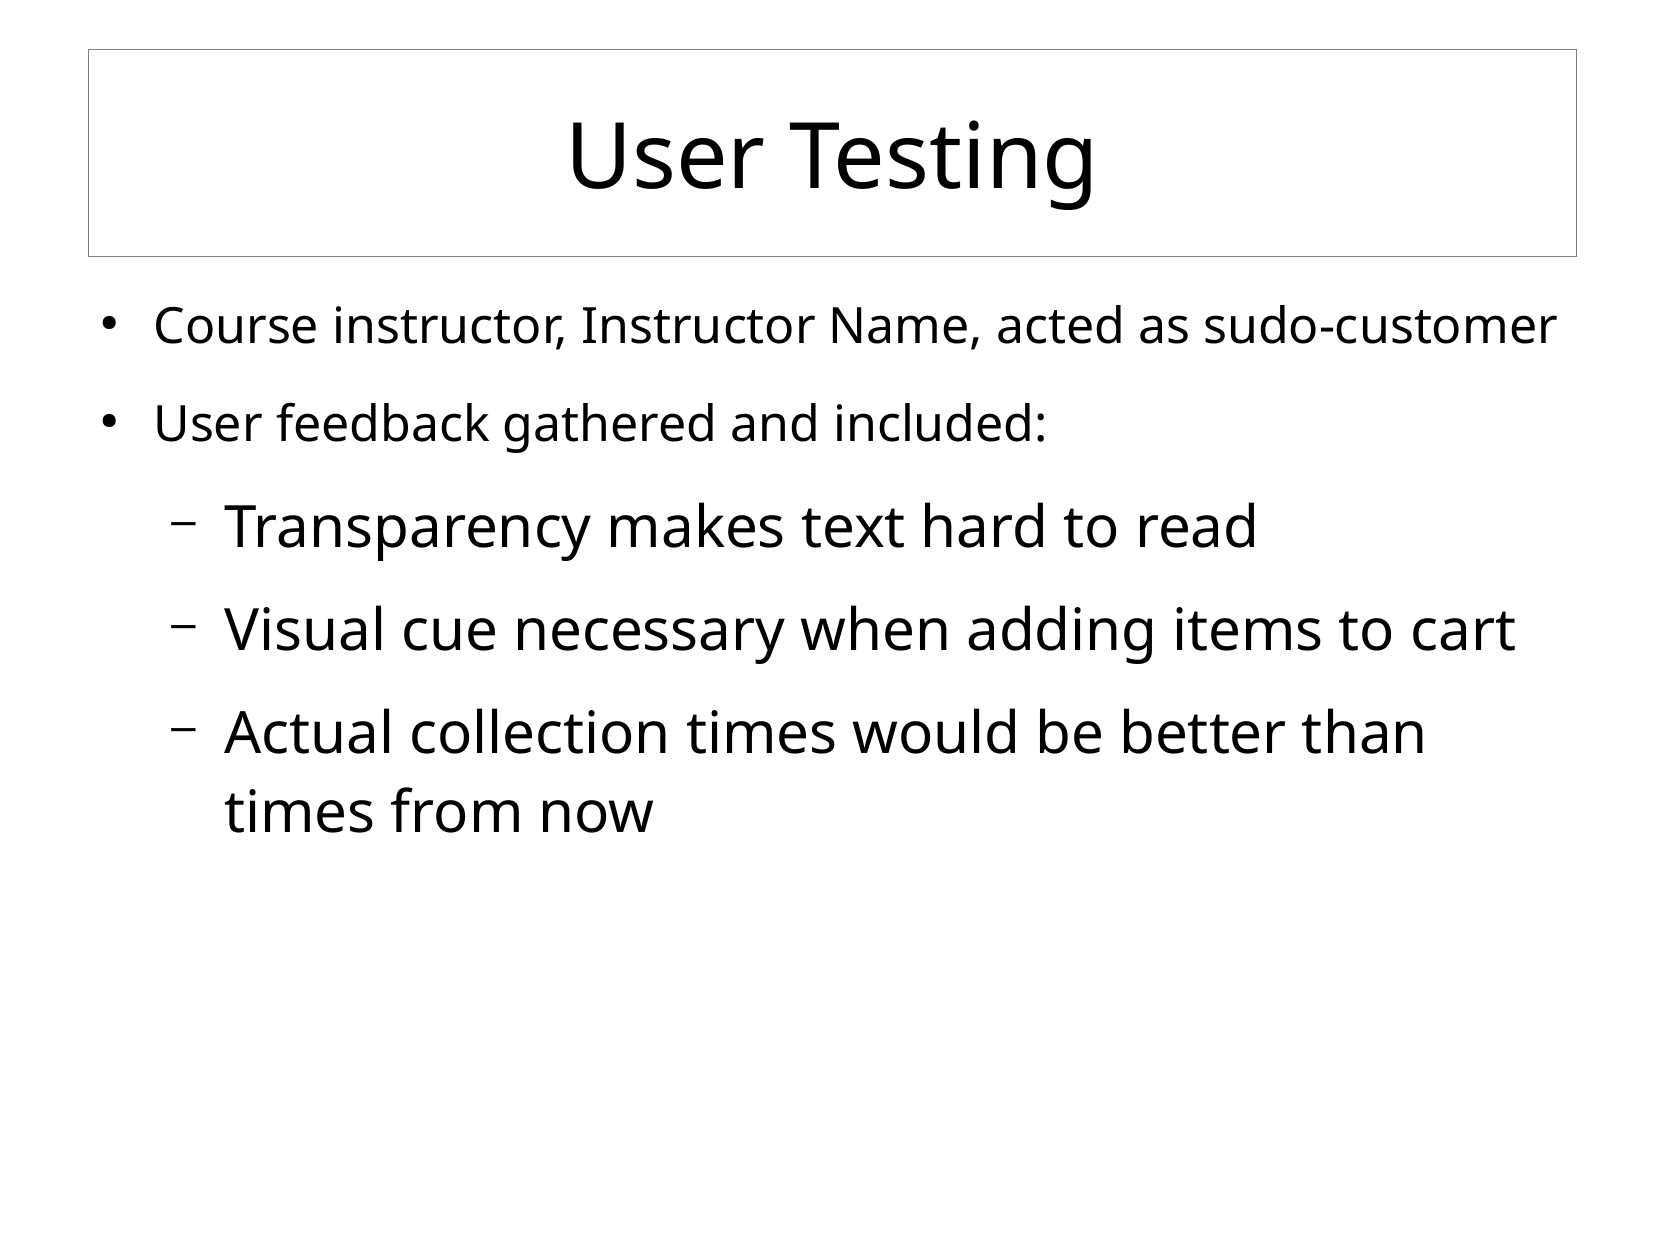

# User Testing
Course instructor, Instructor Name, acted as sudo-customer
User feedback gathered and included:
Transparency makes text hard to read
Visual cue necessary when adding items to cart
Actual collection times would be better than times from now